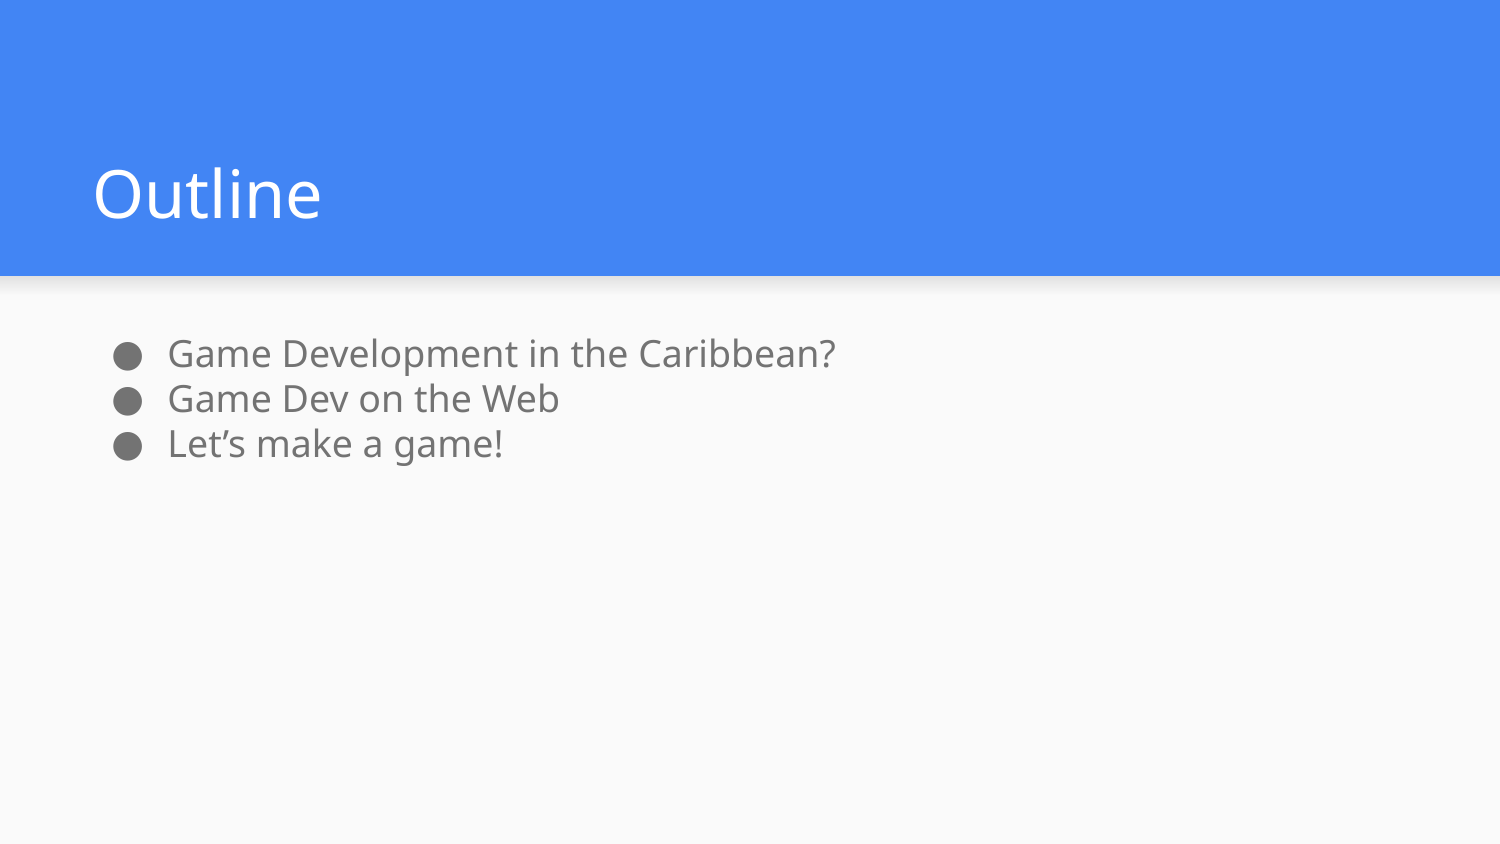

# Outline
Game Development in the Caribbean?
Game Dev on the Web
Let’s make a game!